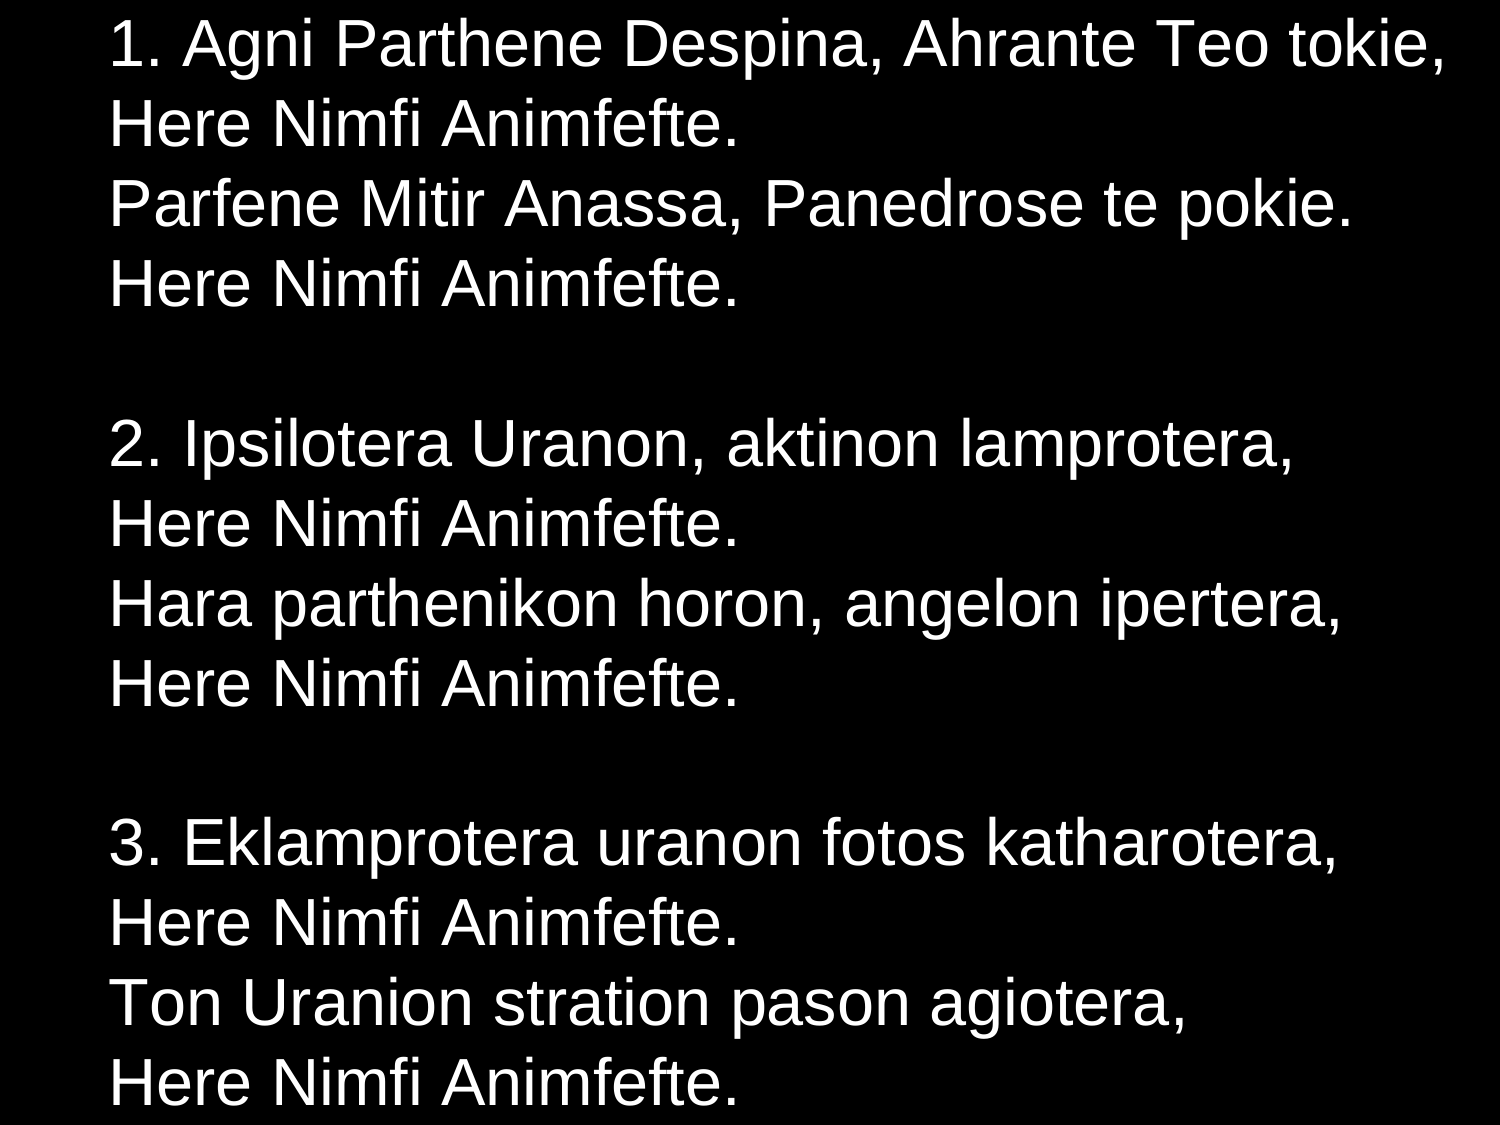

1. Agni Parthene Despina, Ahrante Teo tokie,
Here Nimfi Animfefte.
Parfene Mitir Anassa, Panedrose te pokie.
Here Nimfi Animfefte.
2. Ipsilotera Uranon, aktinon lamprotera,
Here Nimfi Animfefte.
Hara parthenikon horon, angelon ipertera,
Here Nimfi Animfefte.
3. Eklamprotera uranon fotos katharotera,
Here Nimfi Animfefte.
Ton Uranion stration pason agiotera,
Here Nimfi Animfefte.